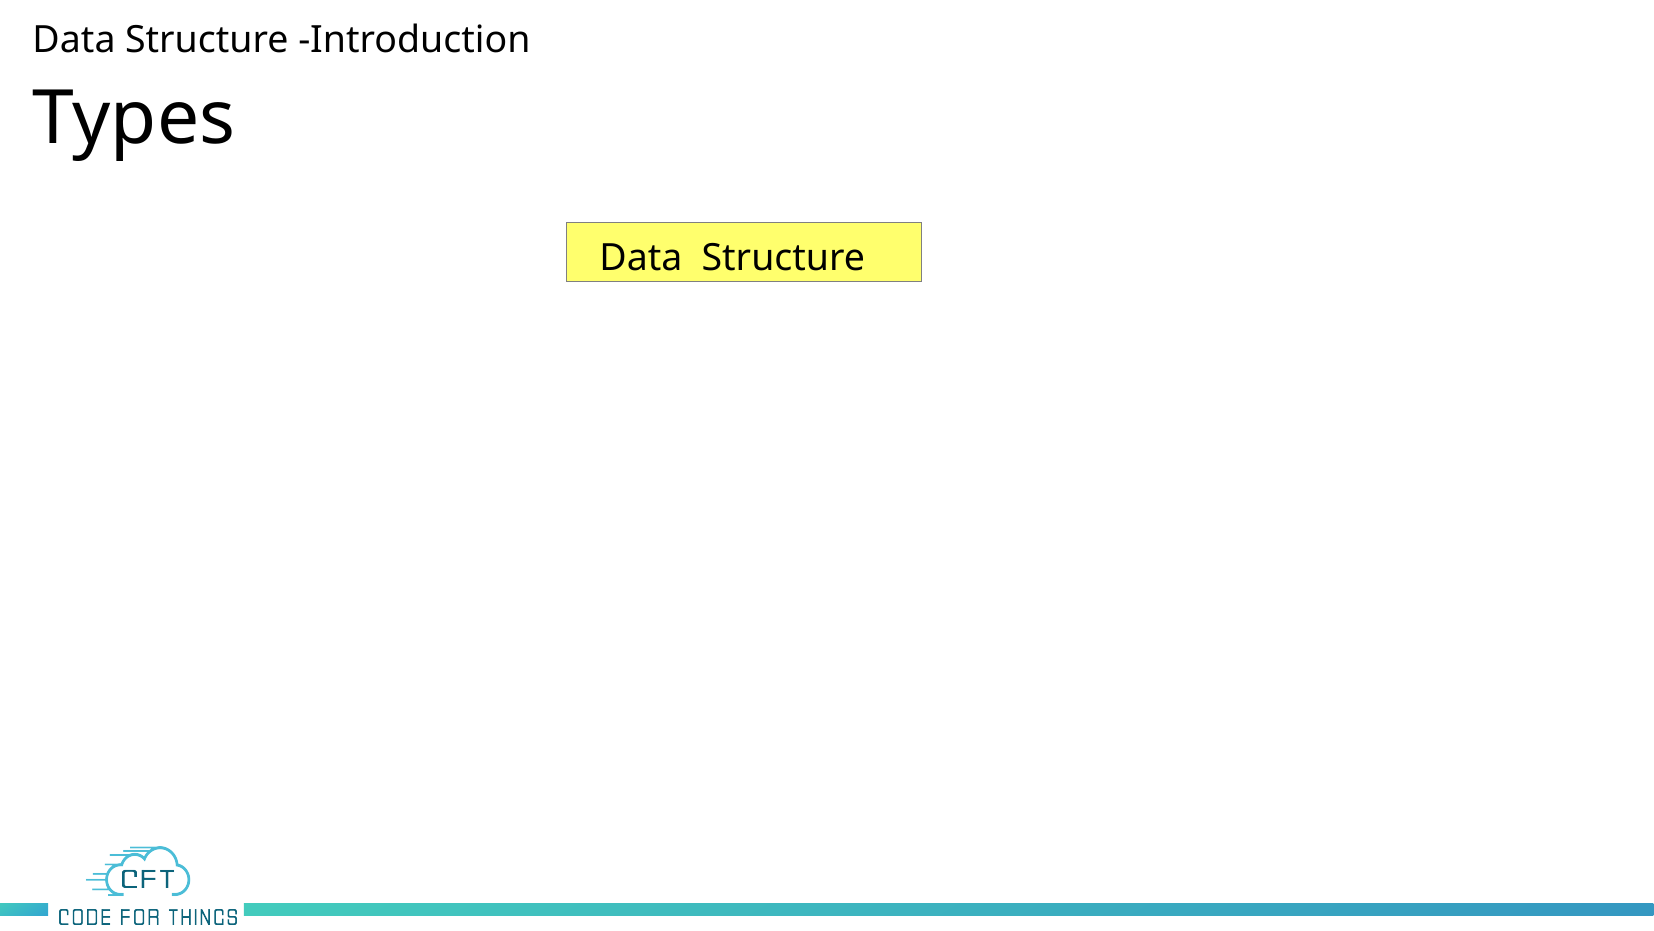

# Data Structure -Introduction Types
Data Structure